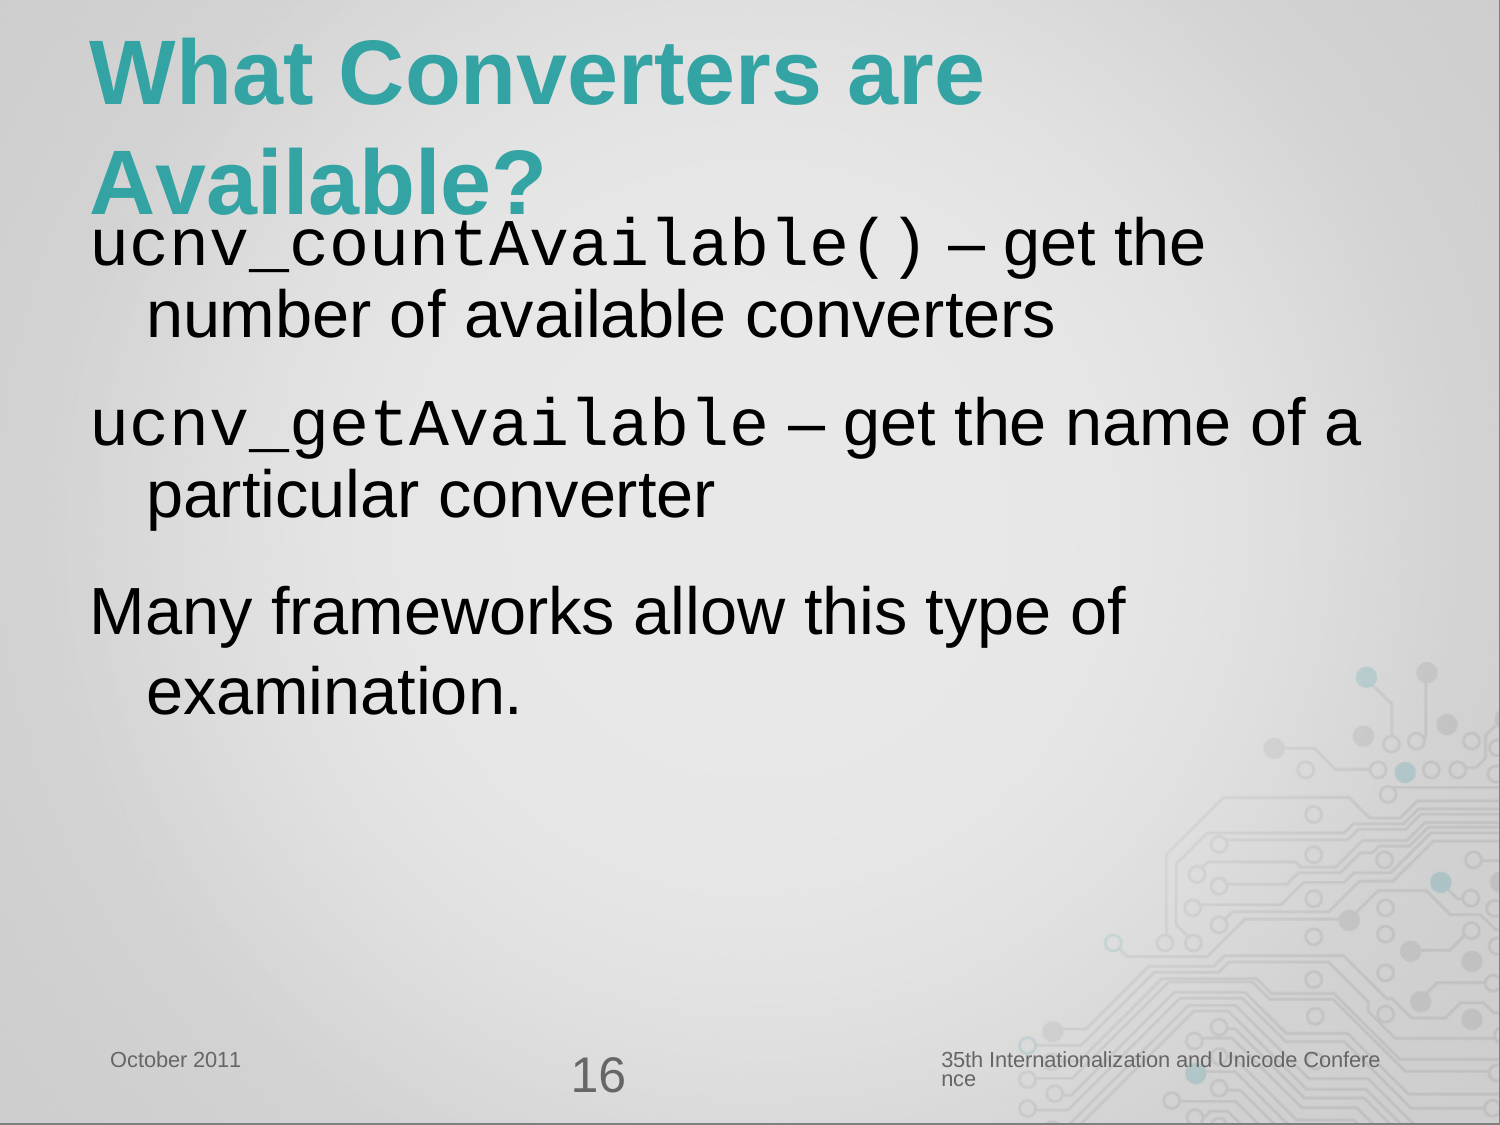

# What Converters are Available?
ucnv_countAvailable() – get the number of available converters
ucnv_getAvailable – get the name of a particular converter
Many frameworks allow this type of examination.
October 2011
16
35th Internationalization and Unicode Conference